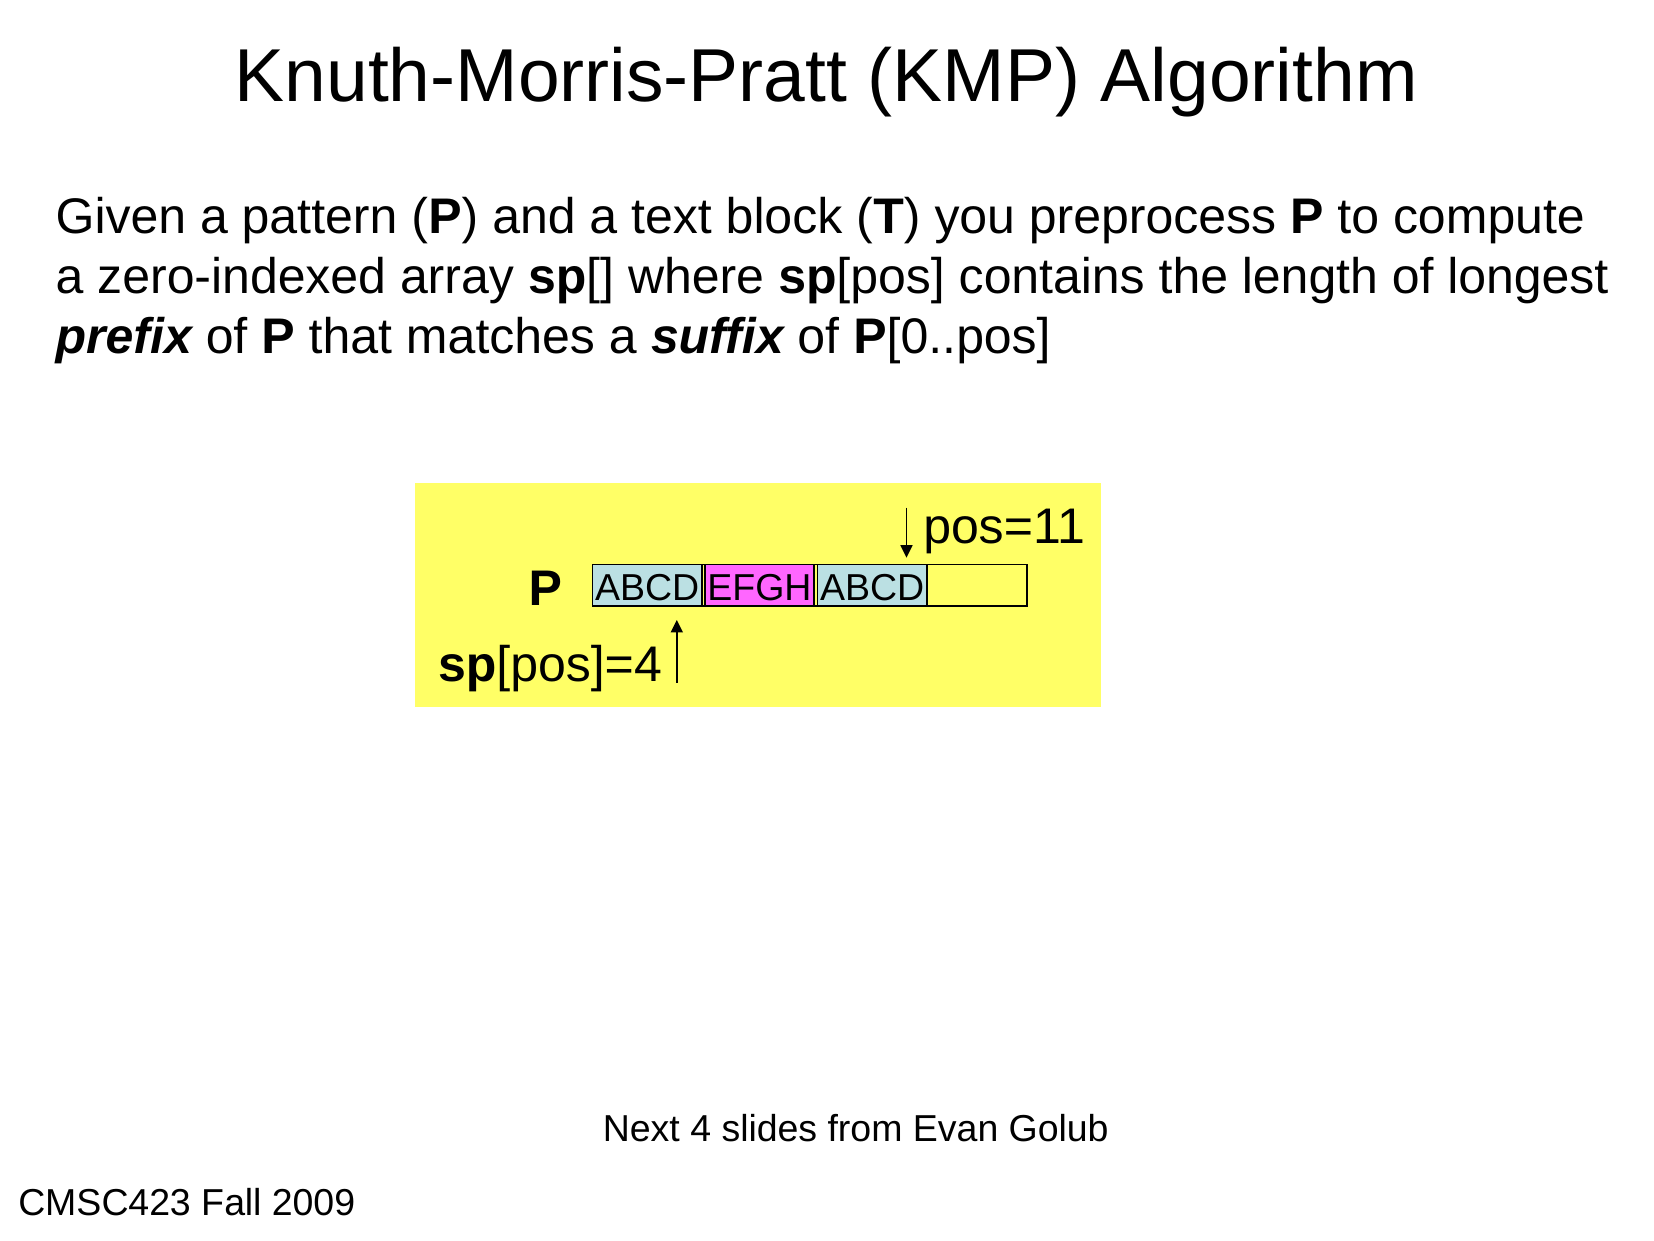

# Knuth-Morris-Pratt (KMP) Algorithm
Given a pattern (P) and a text block (T) you preprocess P to compute
a zero-indexed array sp[] where sp[pos] contains the length of longest
prefix of P that matches a suffix of P[0..pos]
pos=11
P
EFGH
ABCD
ABCD
sp[pos]=4
Next 4 slides from Evan Golub
CMSC423 Fall 2009